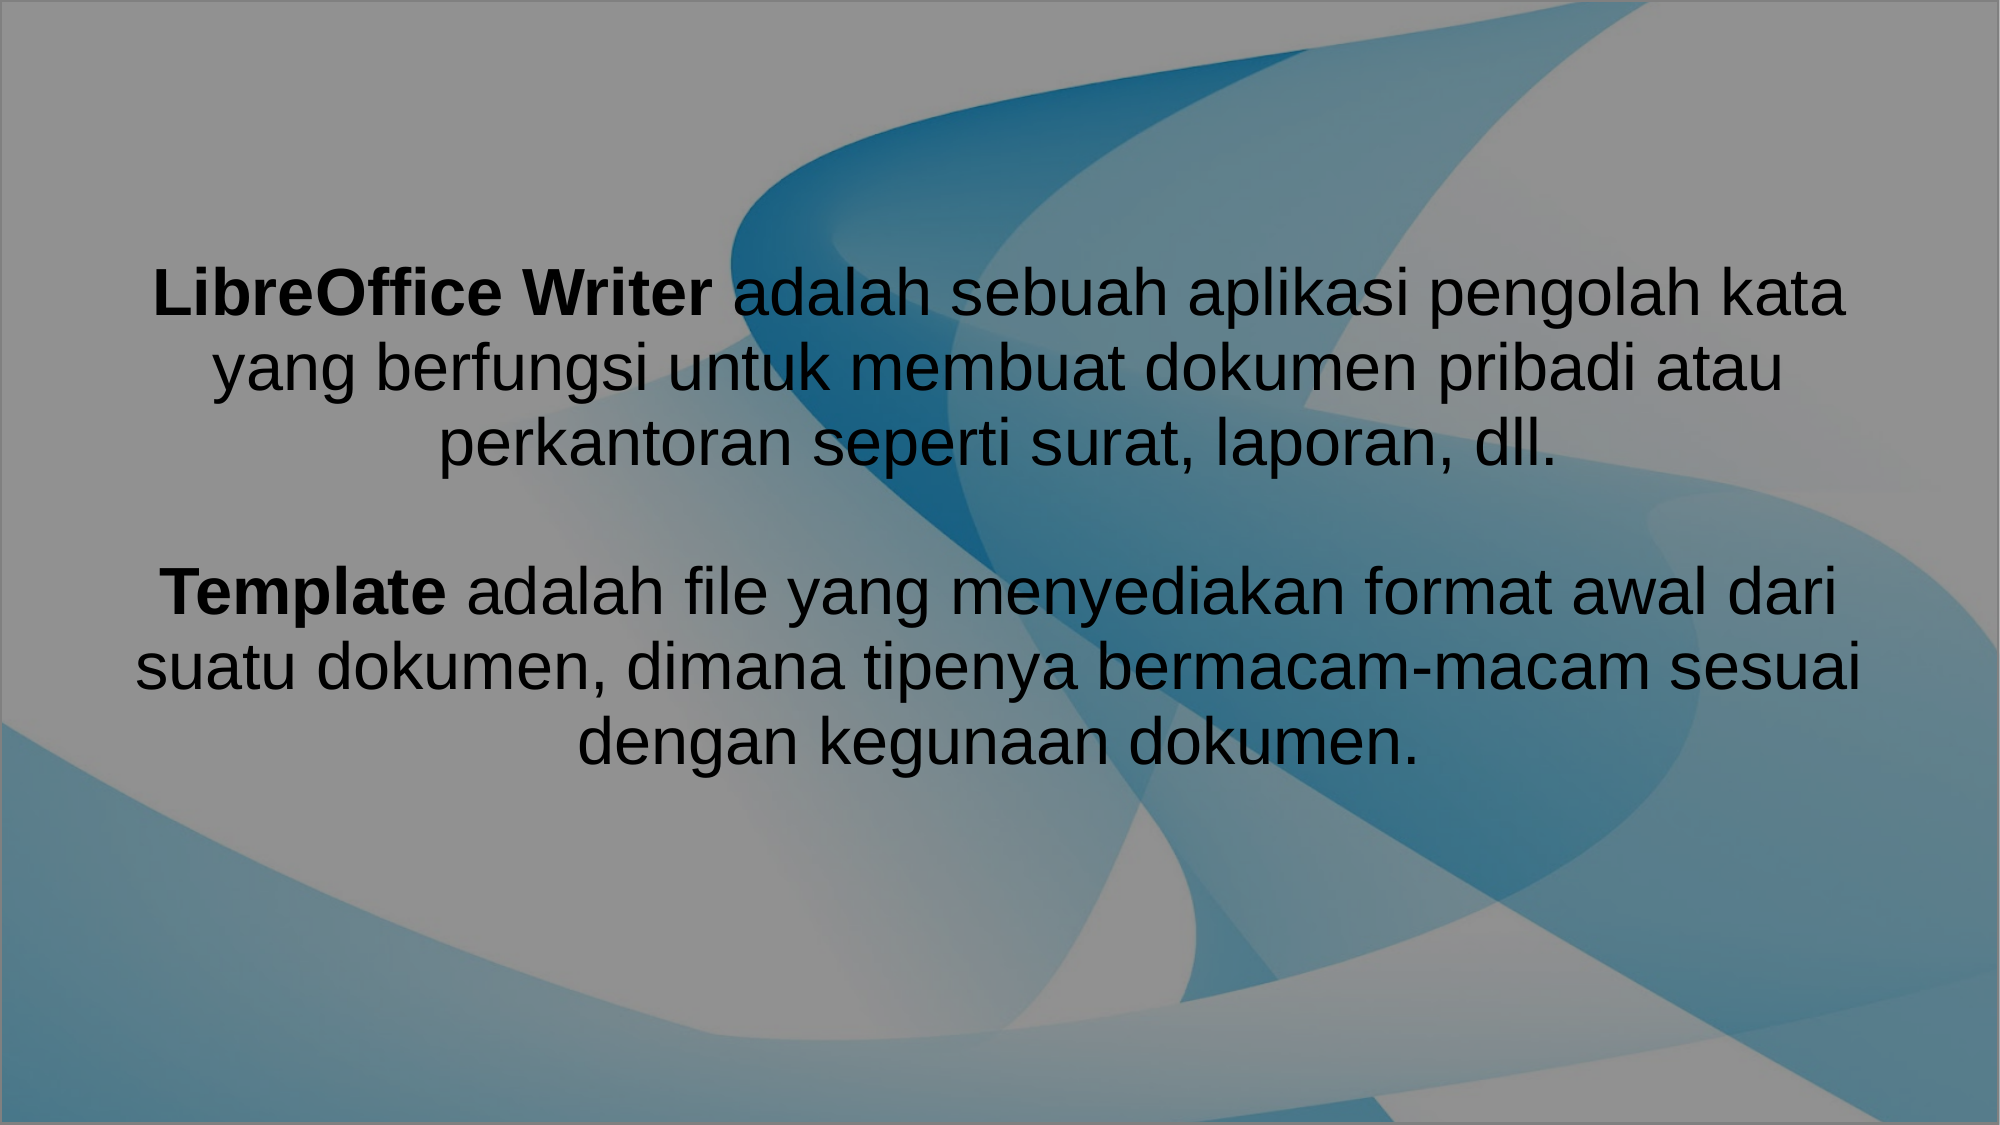

# LibreOffice Writer adalah sebuah aplikasi pengolah kata yang berfungsi untuk membuat dokumen pribadi atau perkantoran seperti surat, laporan, dll.
Template adalah file yang menyediakan format awal dari suatu dokumen, dimana tipenya bermacam-macam sesuai dengan kegunaan dokumen.